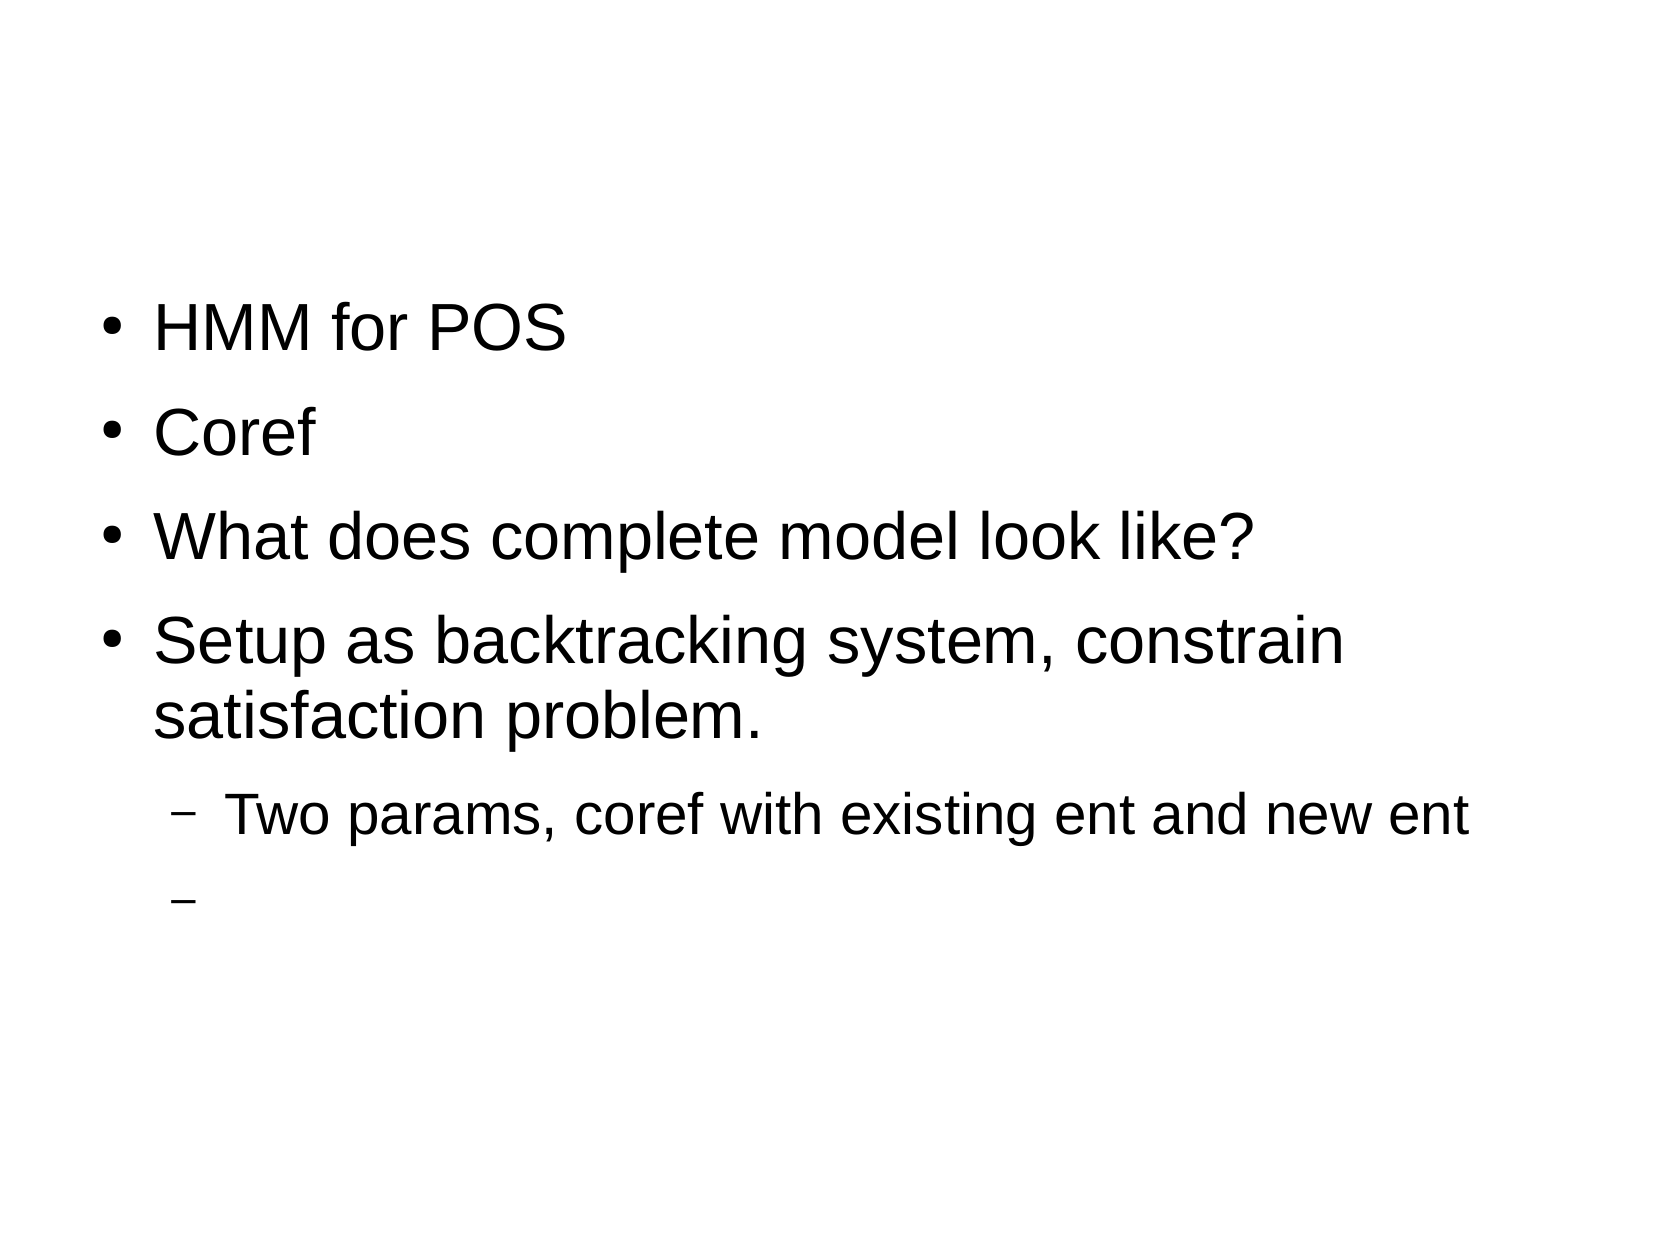

#
HMM for POS
Coref
What does complete model look like?
Setup as backtracking system, constrain satisfaction problem.
Two params, coref with existing ent and new ent